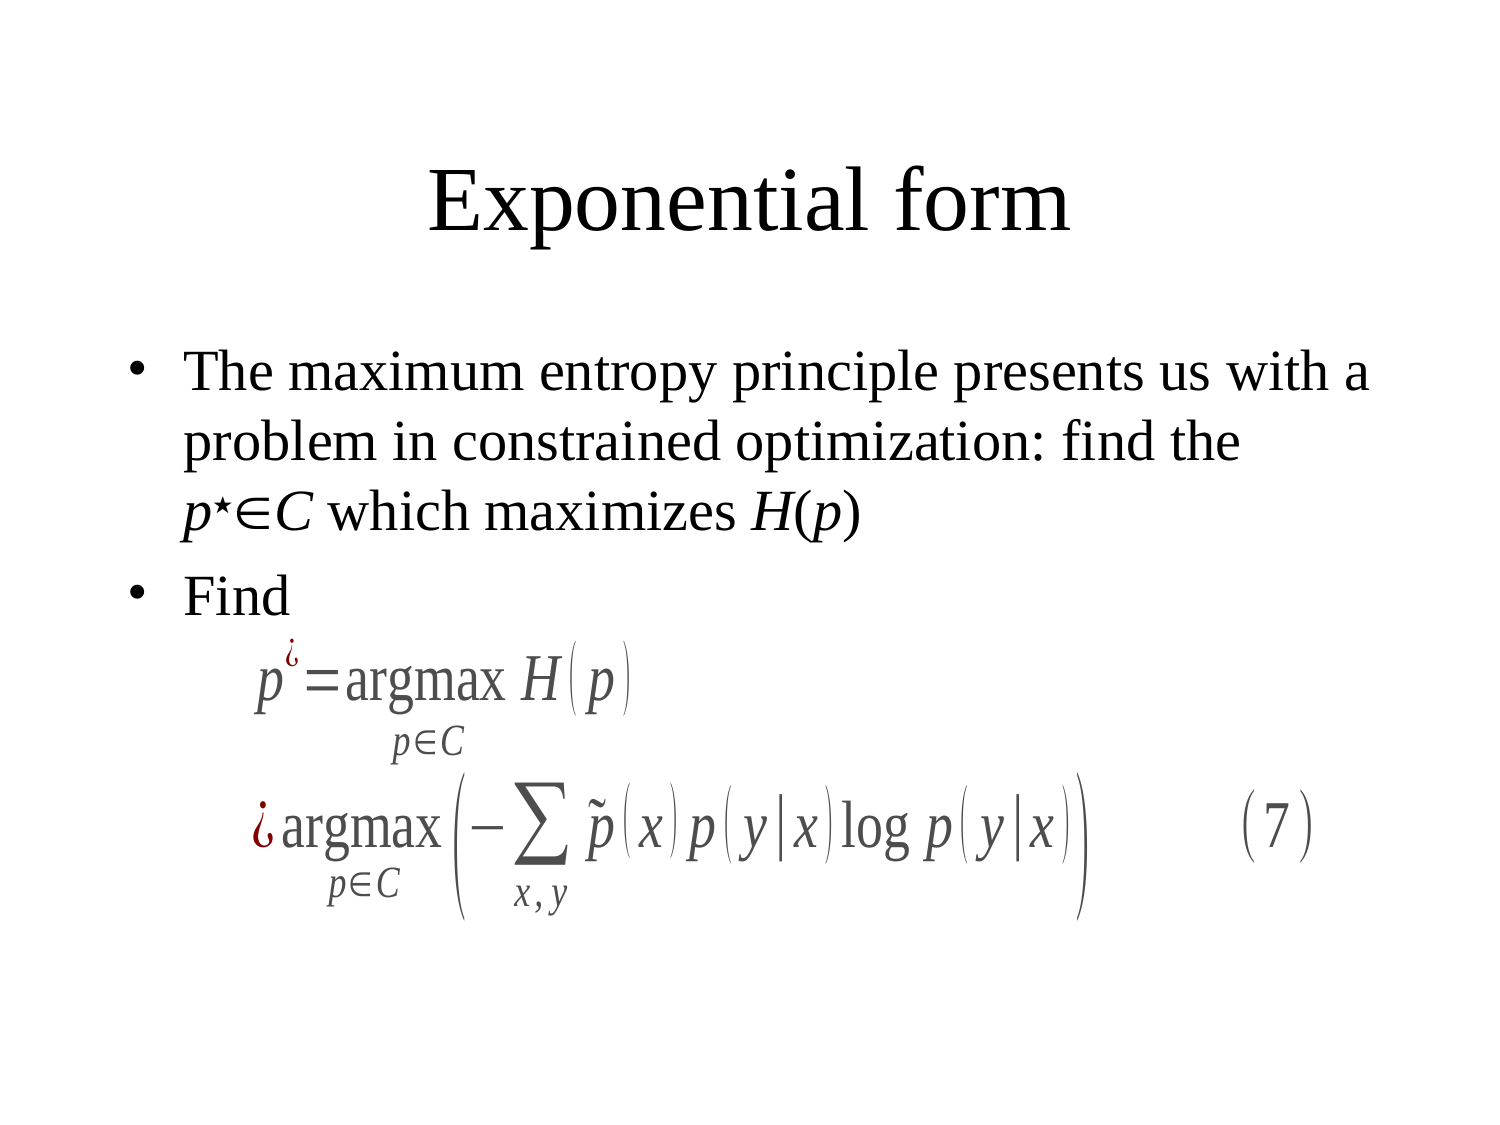

# Exponential form
The maximum entropy principle presents us with a problem in constrained optimization: find the p★C which maximizes H(p)
Find